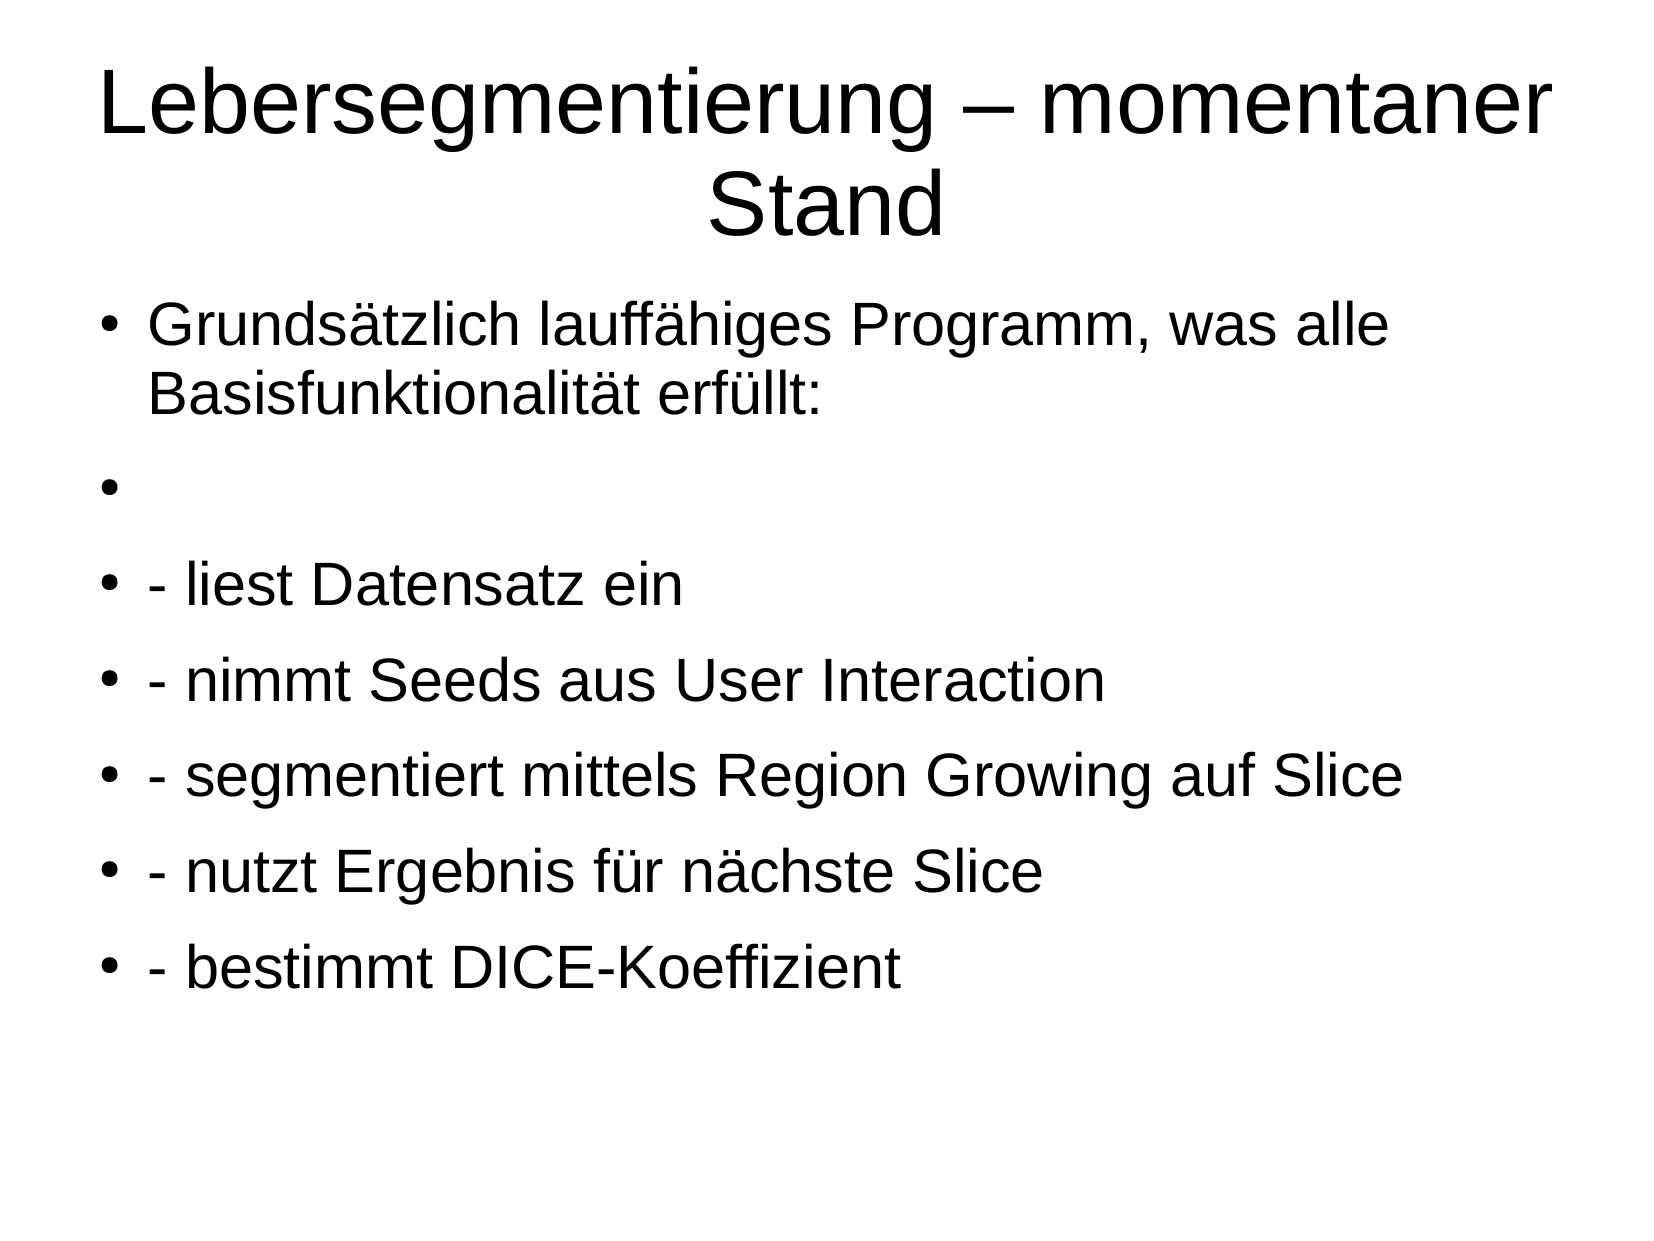

# Lebersegmentierung – momentaner Stand
Grundsätzlich lauffähiges Programm, was alle Basisfunktionalität erfüllt:
- liest Datensatz ein
- nimmt Seeds aus User Interaction
- segmentiert mittels Region Growing auf Slice
- nutzt Ergebnis für nächste Slice
- bestimmt DICE-Koeffizient